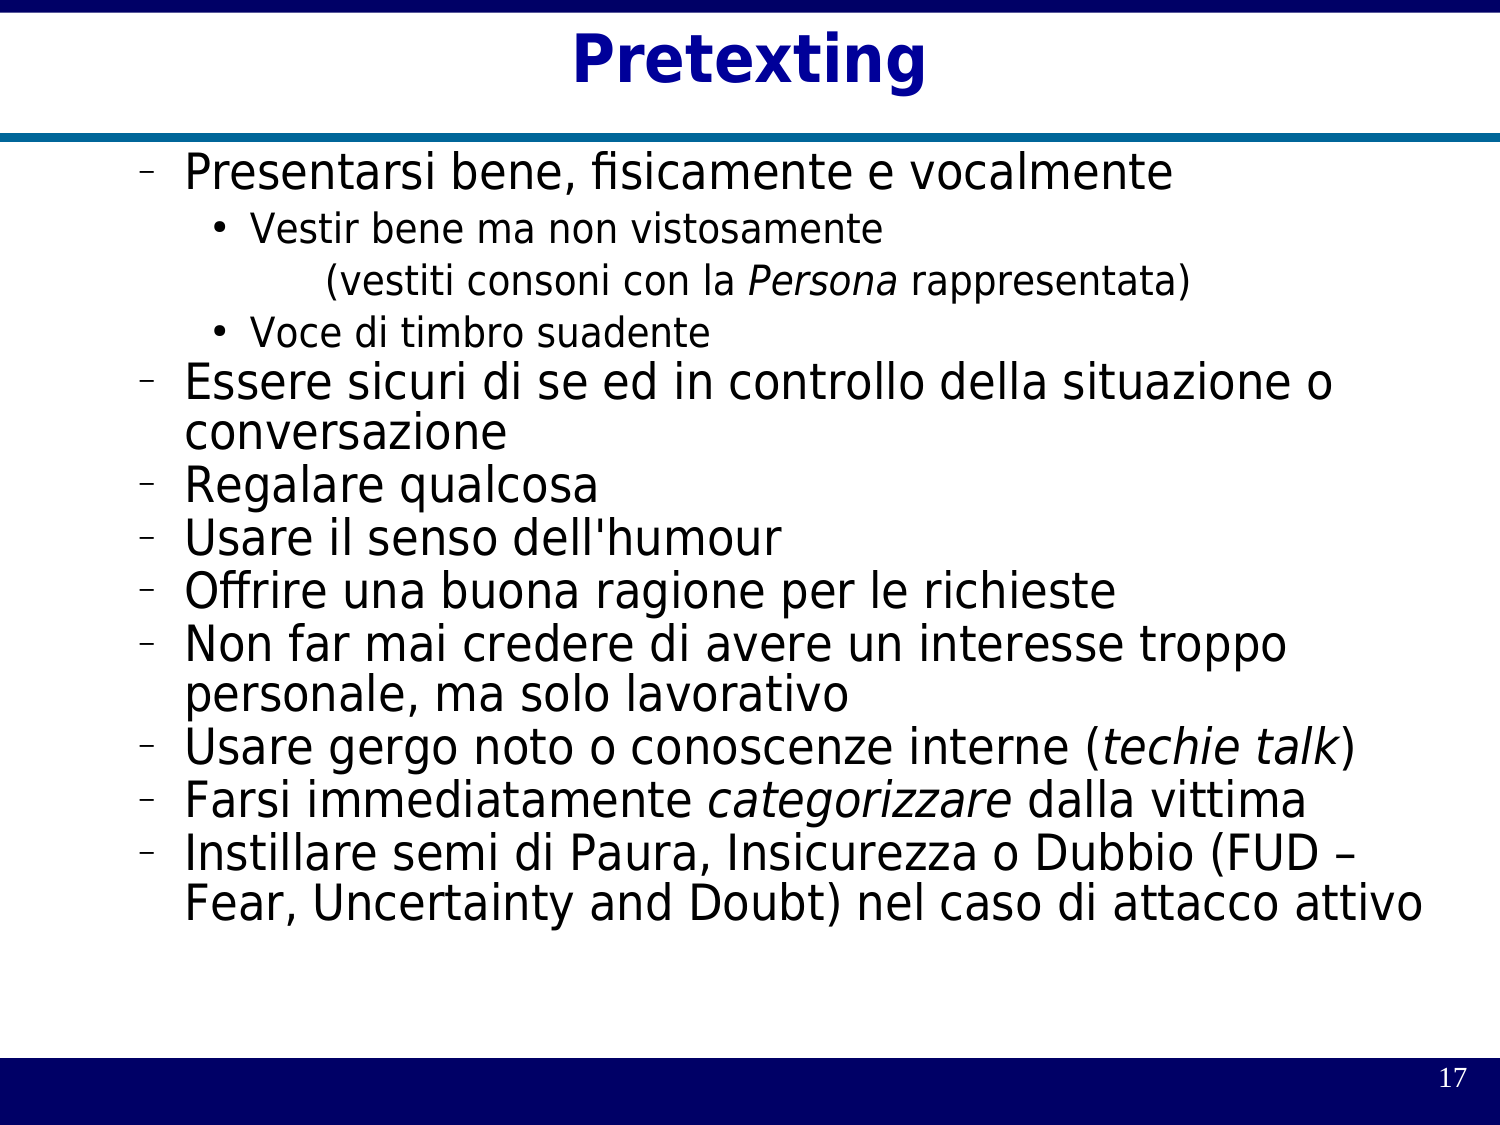

# Pretexting
Presentarsi bene, fisicamente e vocalmente
Vestir bene ma non vistosamente
(vestiti consoni con la Persona rappresentata)
Voce di timbro suadente
Essere sicuri di se ed in controllo della situazione o conversazione
Regalare qualcosa
Usare il senso dell'humour
Offrire una buona ragione per le richieste
Non far mai credere di avere un interesse troppo personale, ma solo lavorativo
Usare gergo noto o conoscenze interne (techie talk)
Farsi immediatamente categorizzare dalla vittima
Instillare semi di Paura, Insicurezza o Dubbio (FUD – Fear, Uncertainty and Doubt) nel caso di attacco attivo